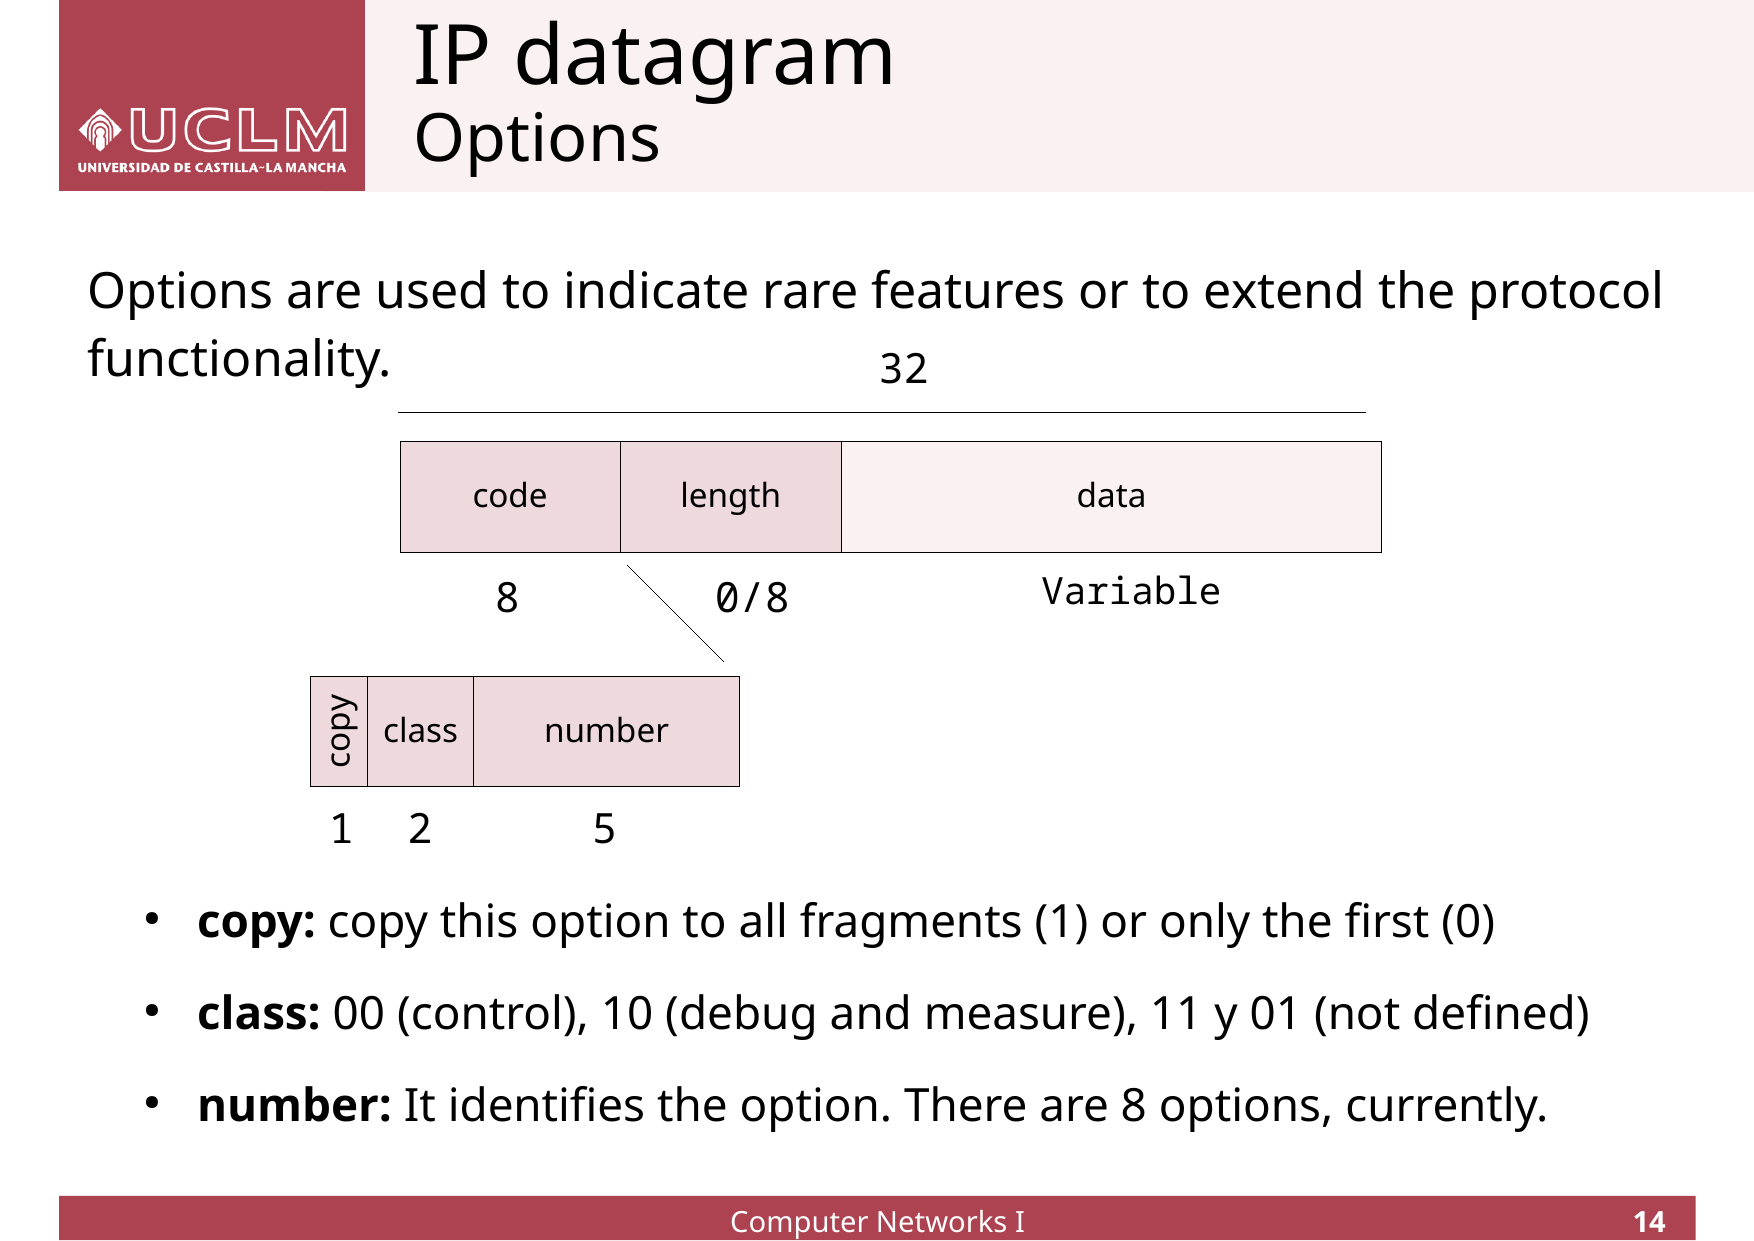

IP datagram
Options
# Options are used to indicate rare features or to extend the protocol functionality.
32
code
length
data
Variable
8
0/8
class
number
copy
1
2
5
copy: copy this option to all fragments (1) or only the first (0)
class: 00 (control), 10 (debug and measure), 11 y 01 (not defined)
number: It identifies the option. There are 8 options, currently.
Computer Networks I
14